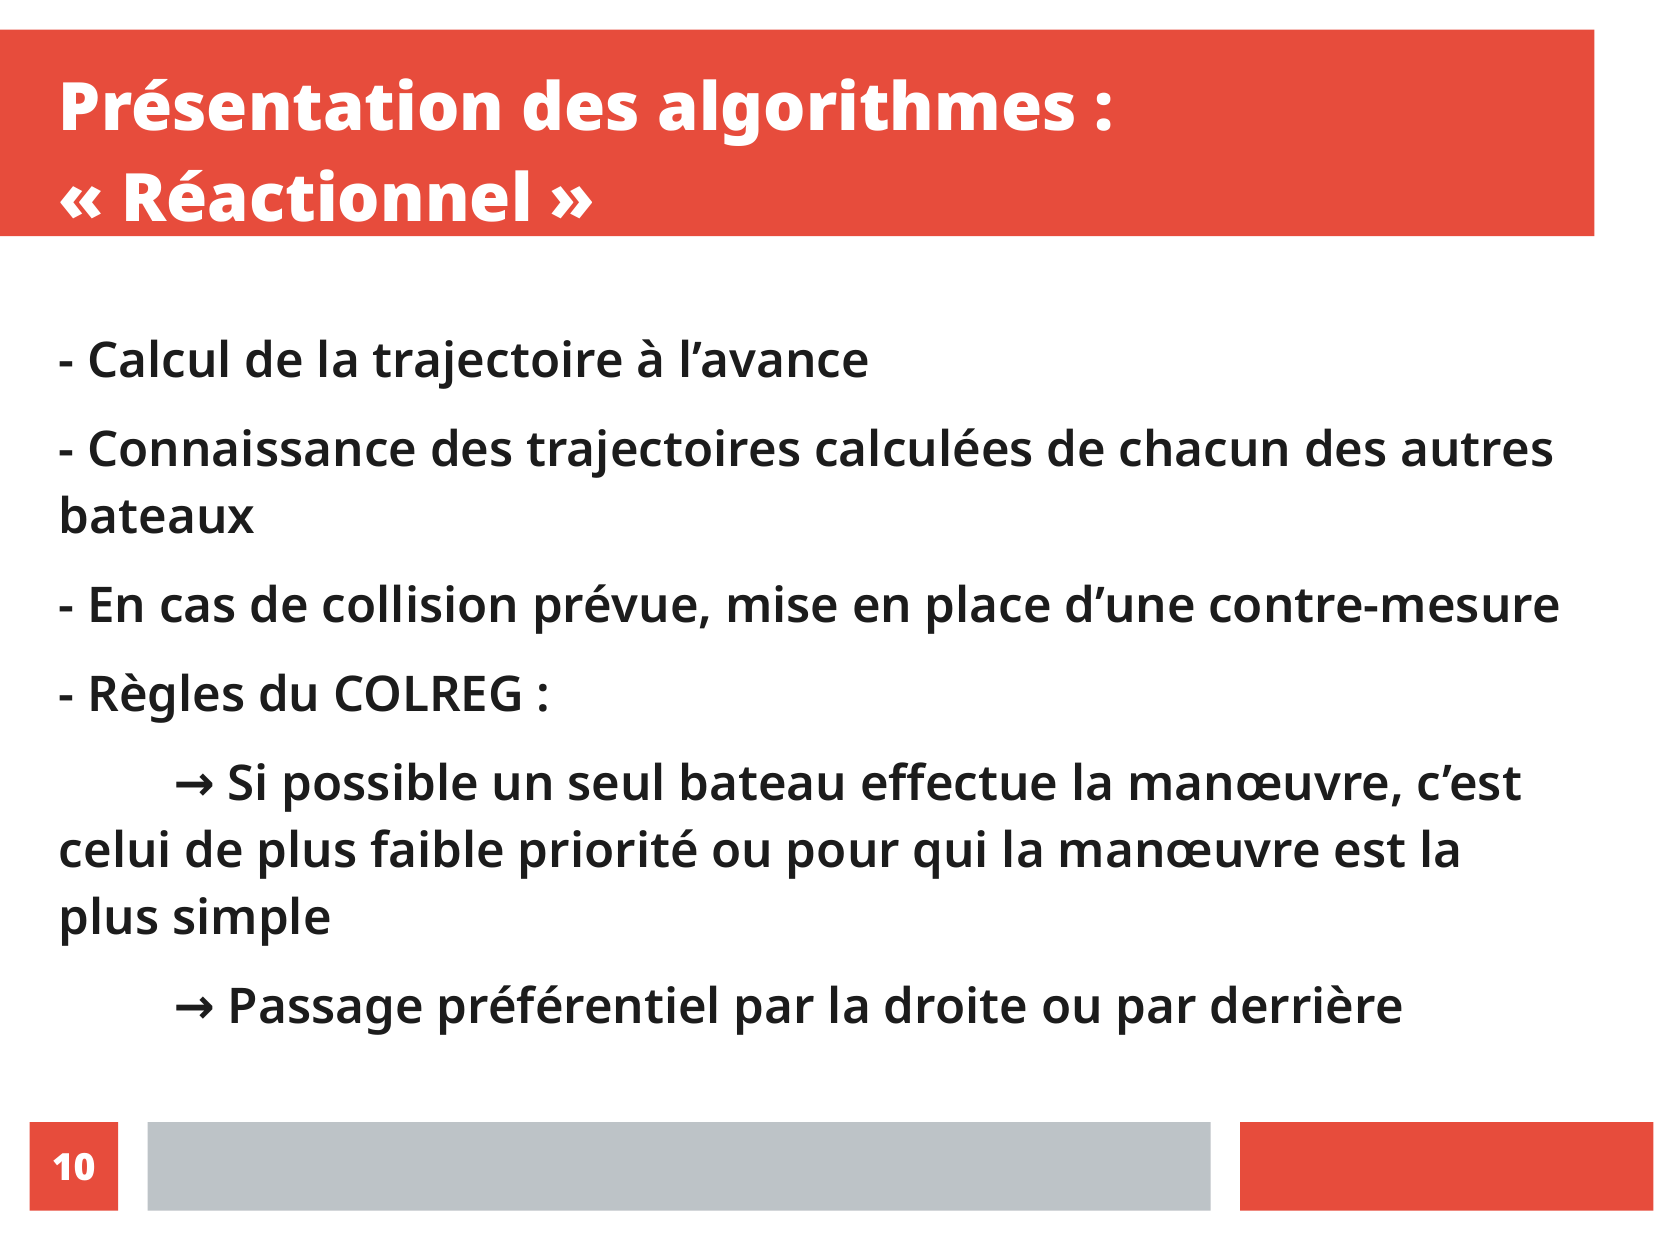

# Présentation des algorithmes : « Réactionnel »
- Calcul de la trajectoire à l’avance
- Connaissance des trajectoires calculées de chacun des autres bateaux
- En cas de collision prévue, mise en place d’une contre-mesure
- Règles du COLREG :
 → Si possible un seul bateau effectue la manœuvre, c’est celui de plus faible priorité ou pour qui la manœuvre est la plus simple
 → Passage préférentiel par la droite ou par derrière
10